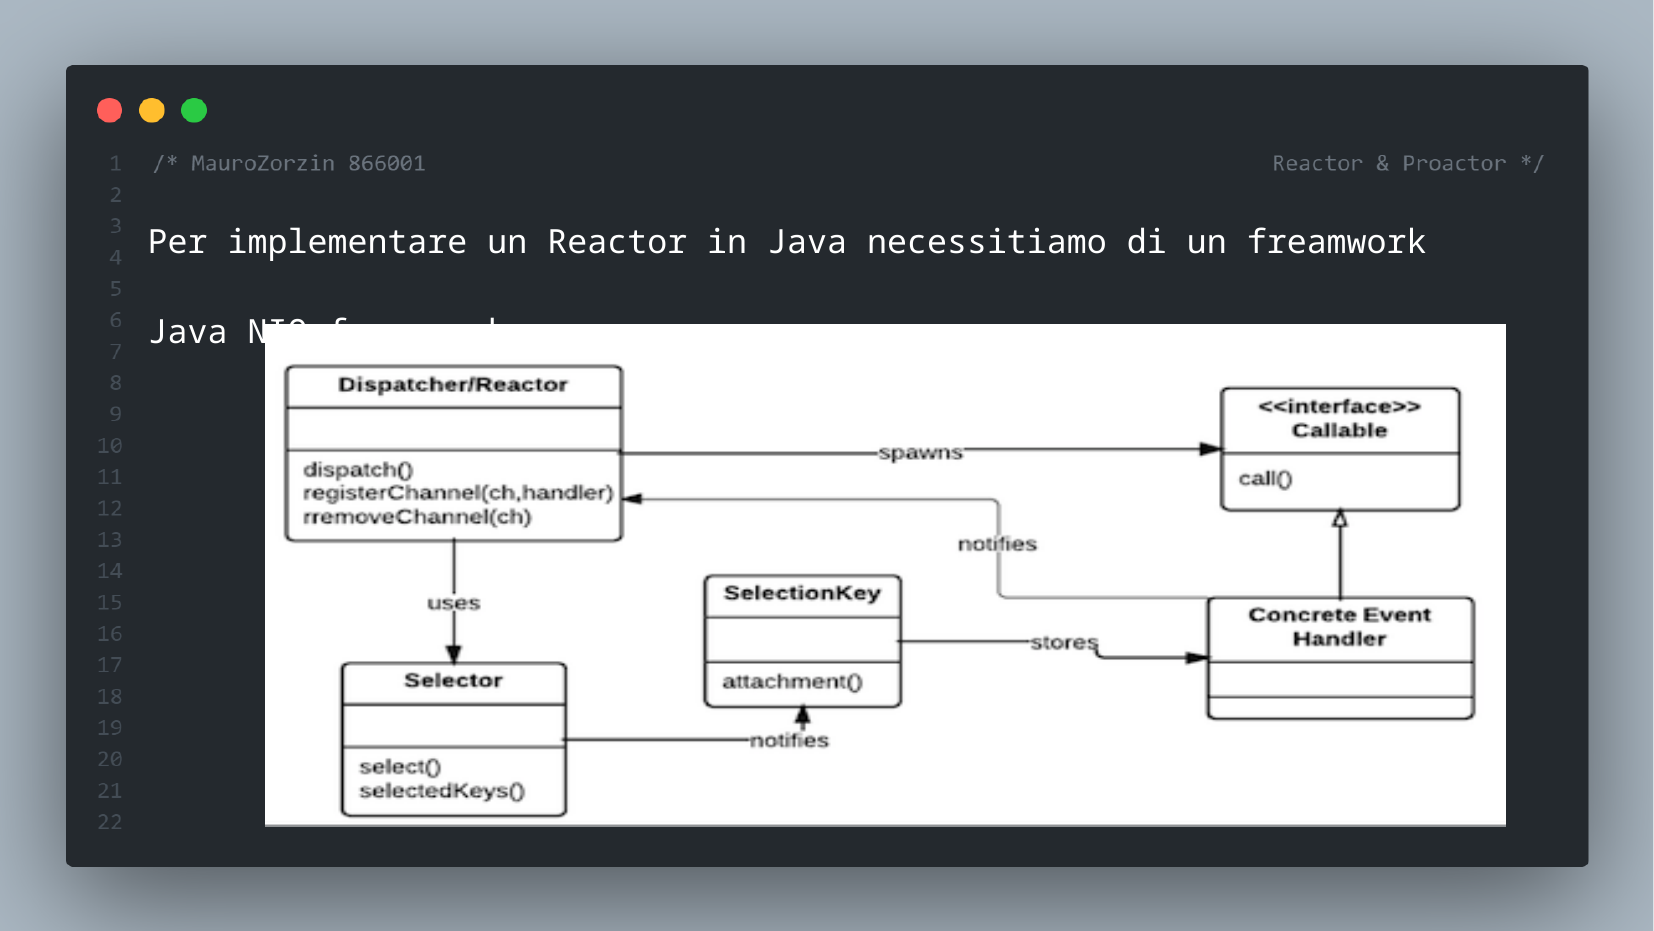

# Per implementare un Reactor in Java necessitiamo di un freamwork
Java NIO framework